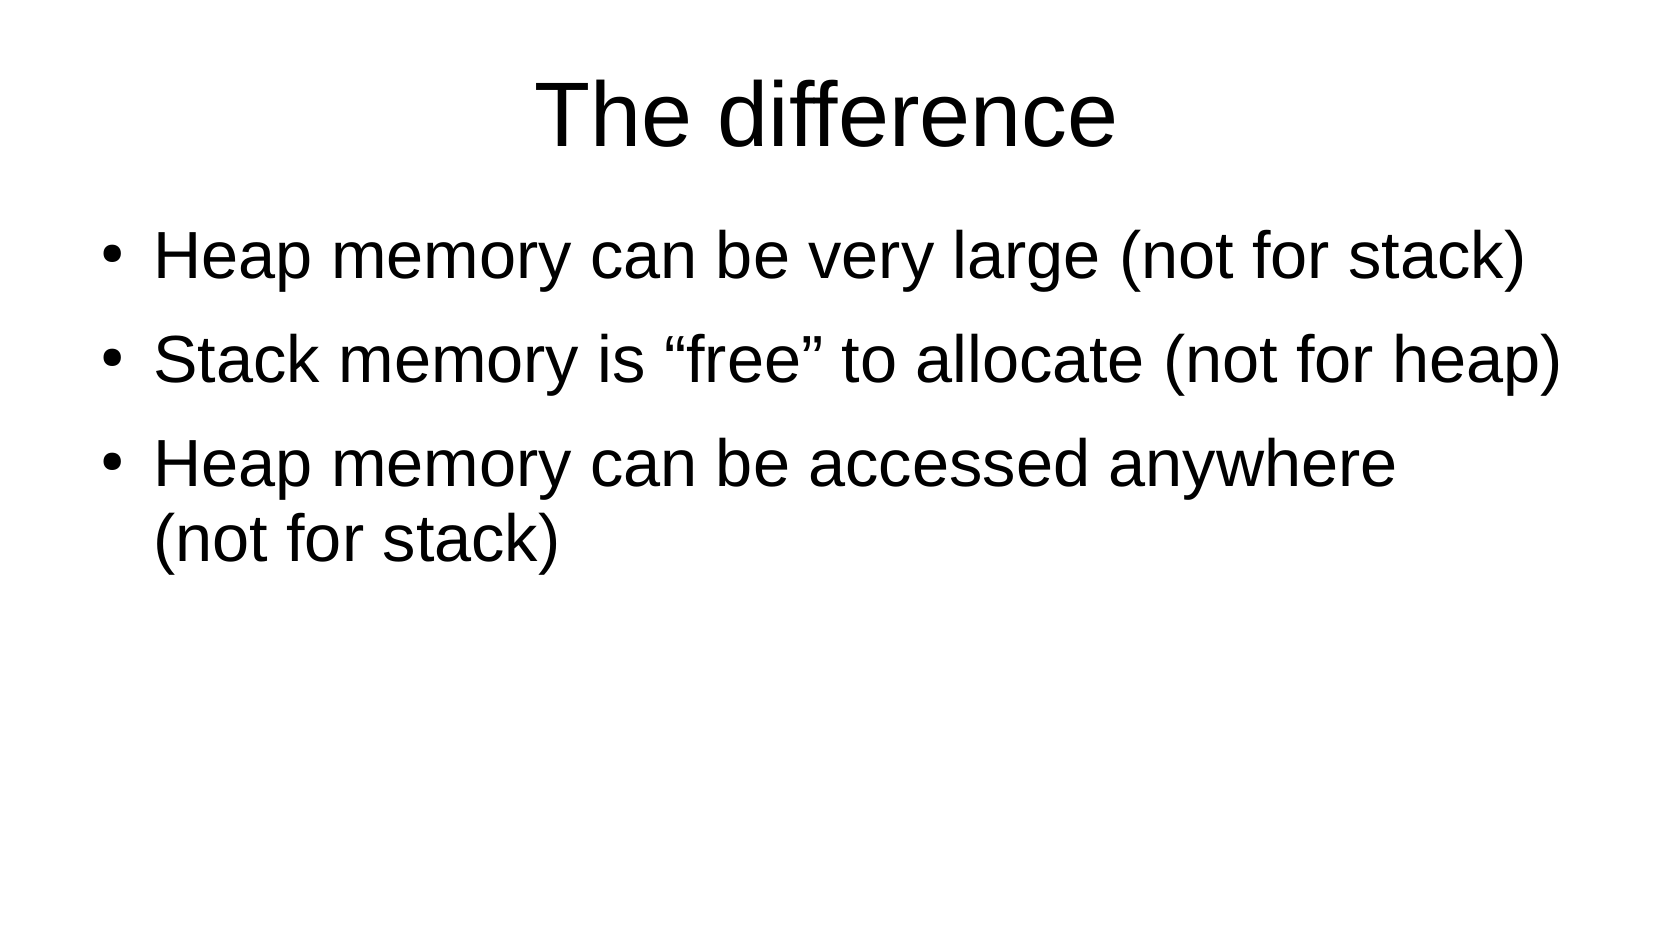

# The difference
Heap memory can be very large (not for stack)
Stack memory is “free” to allocate (not for heap)
Heap memory can be accessed anywhere
(not for stack)